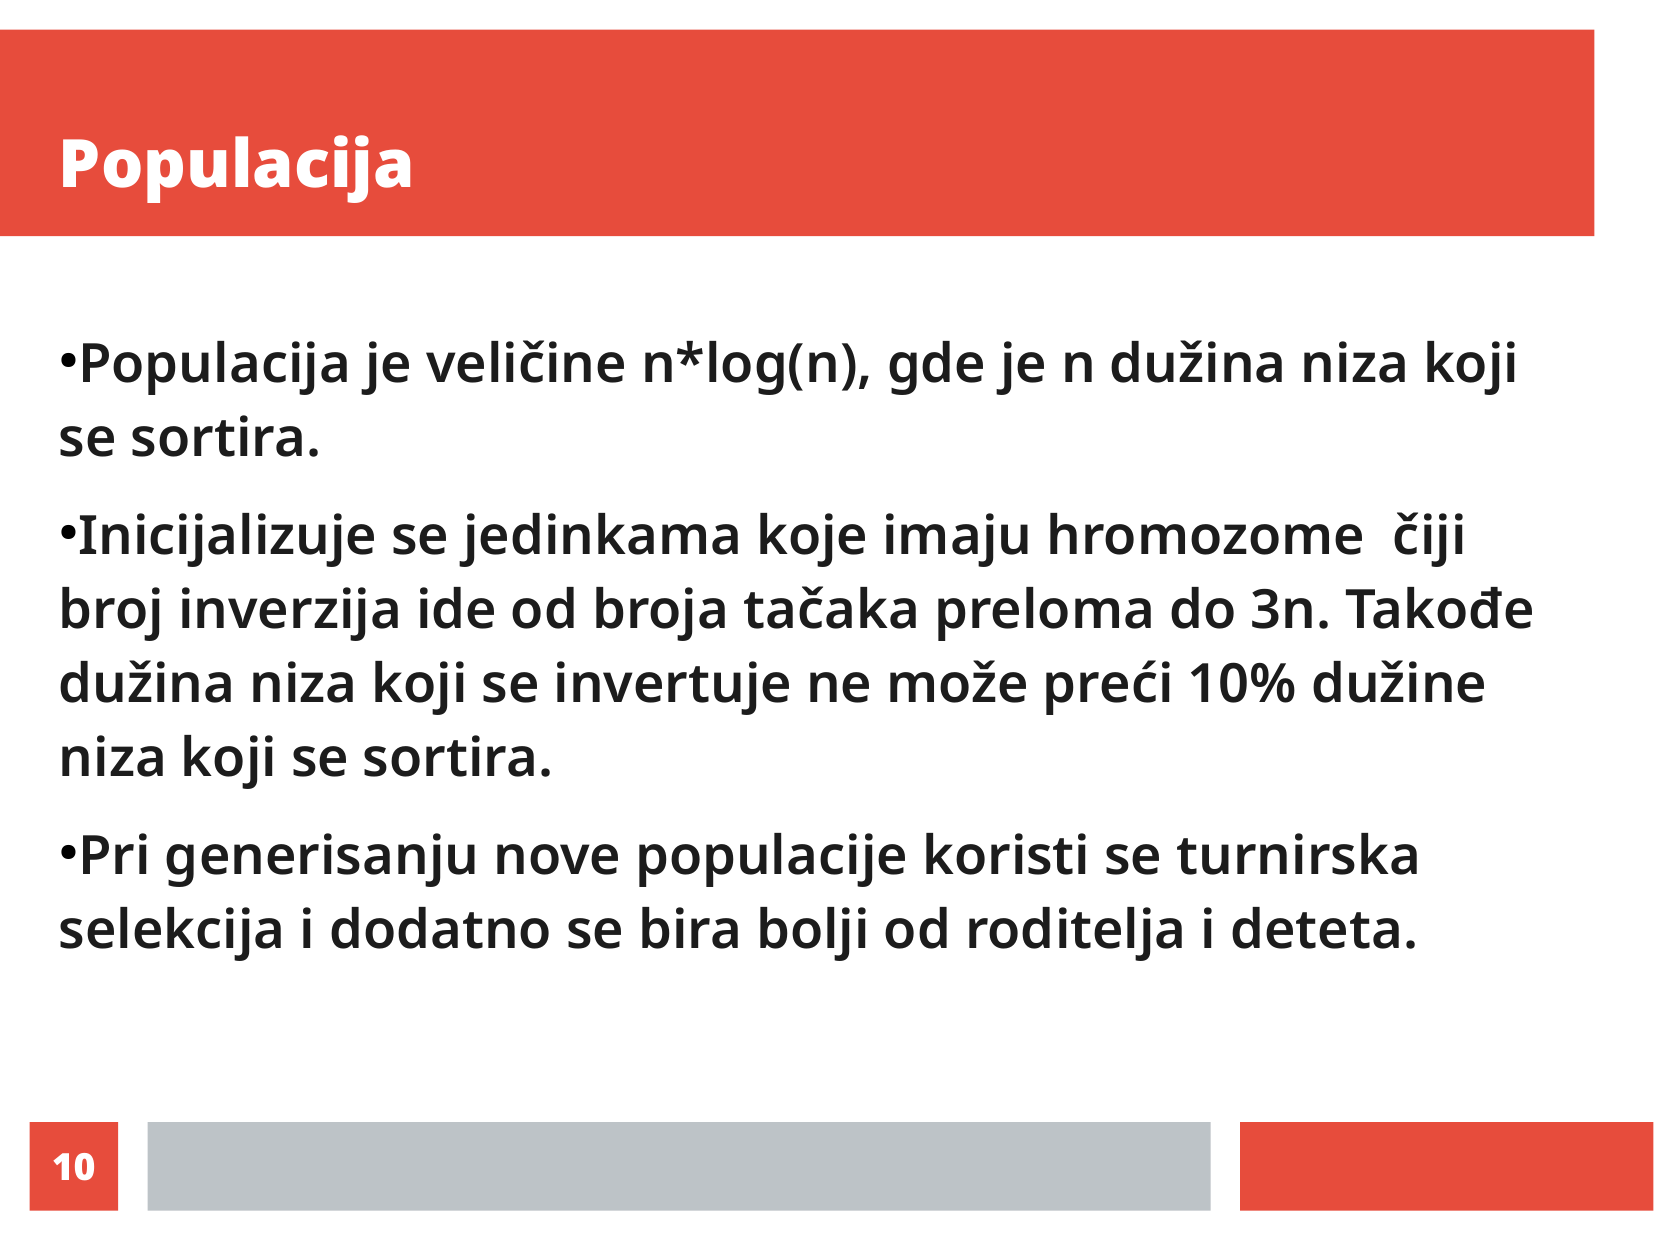

# Populacija
Populacija je veličine n*log(n), gde je n dužina niza koji se sortira.
Inicijalizuje se jedinkama koje imaju hromozome čiji broj inverzija ide od broja tačaka preloma do 3n. Takođe dužina niza koji se invertuje ne može preći 10% dužine niza koji se sortira.
Pri generisanju nove populacije koristi se turnirska selekcija i dodatno se bira bolji od roditelja i deteta.
10